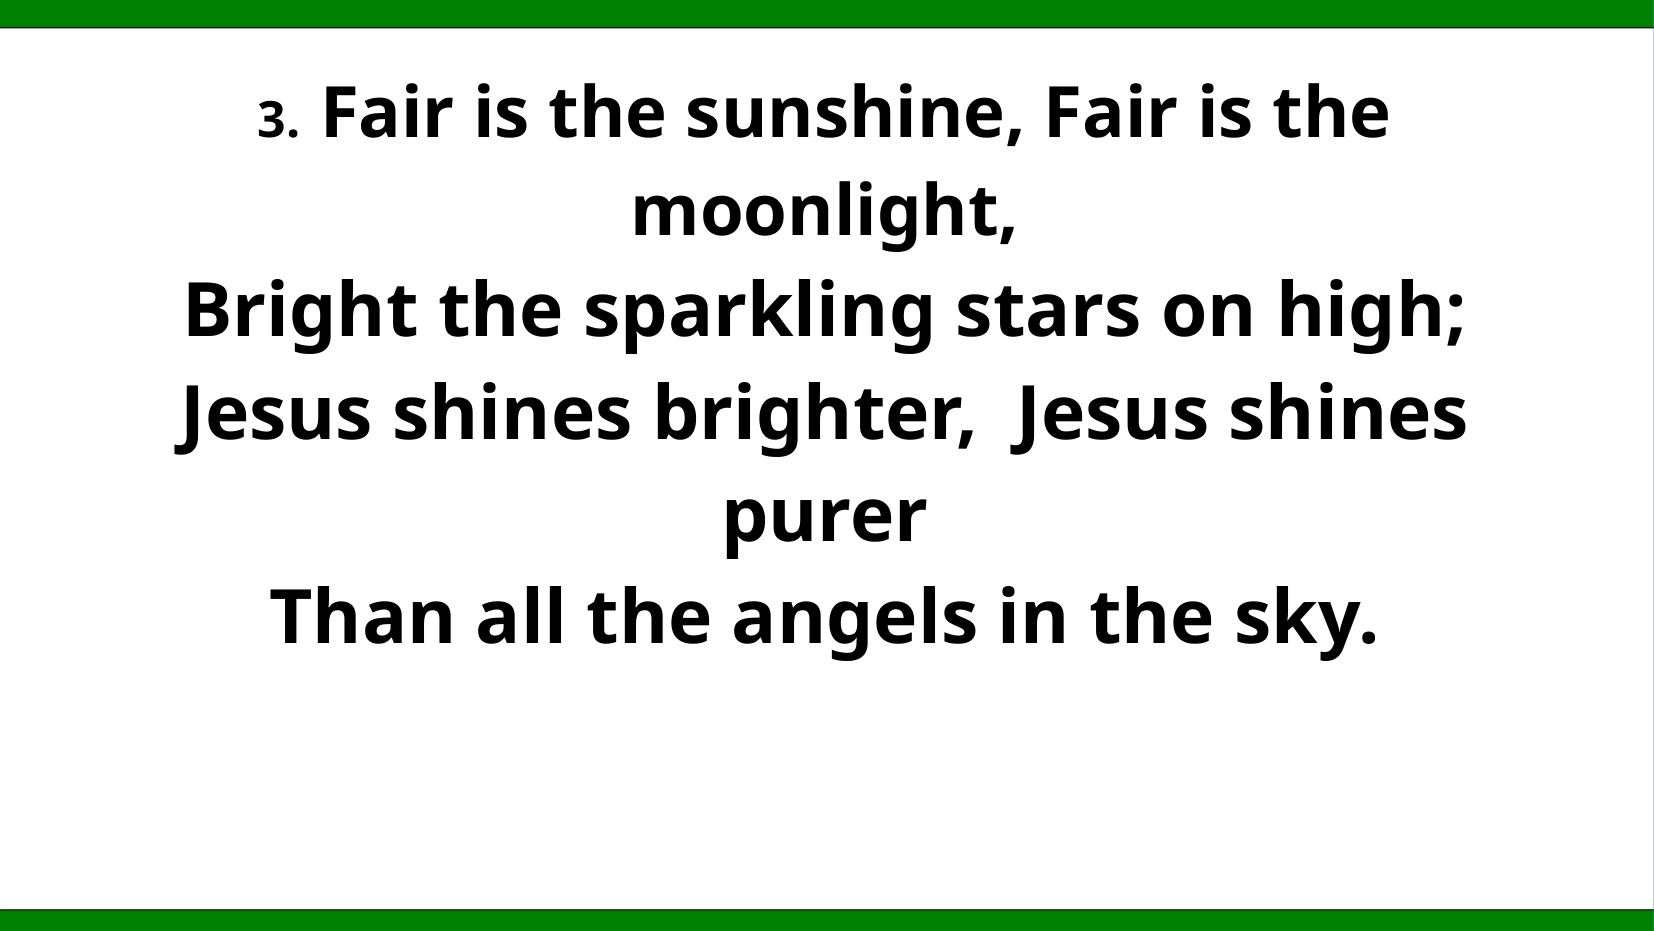

3. Fair is the sunshine, Fair is the moonlight,
Bright the sparkling stars on high;
Jesus shines brighter, Jesus shines purer
Than all the angels in the sky.